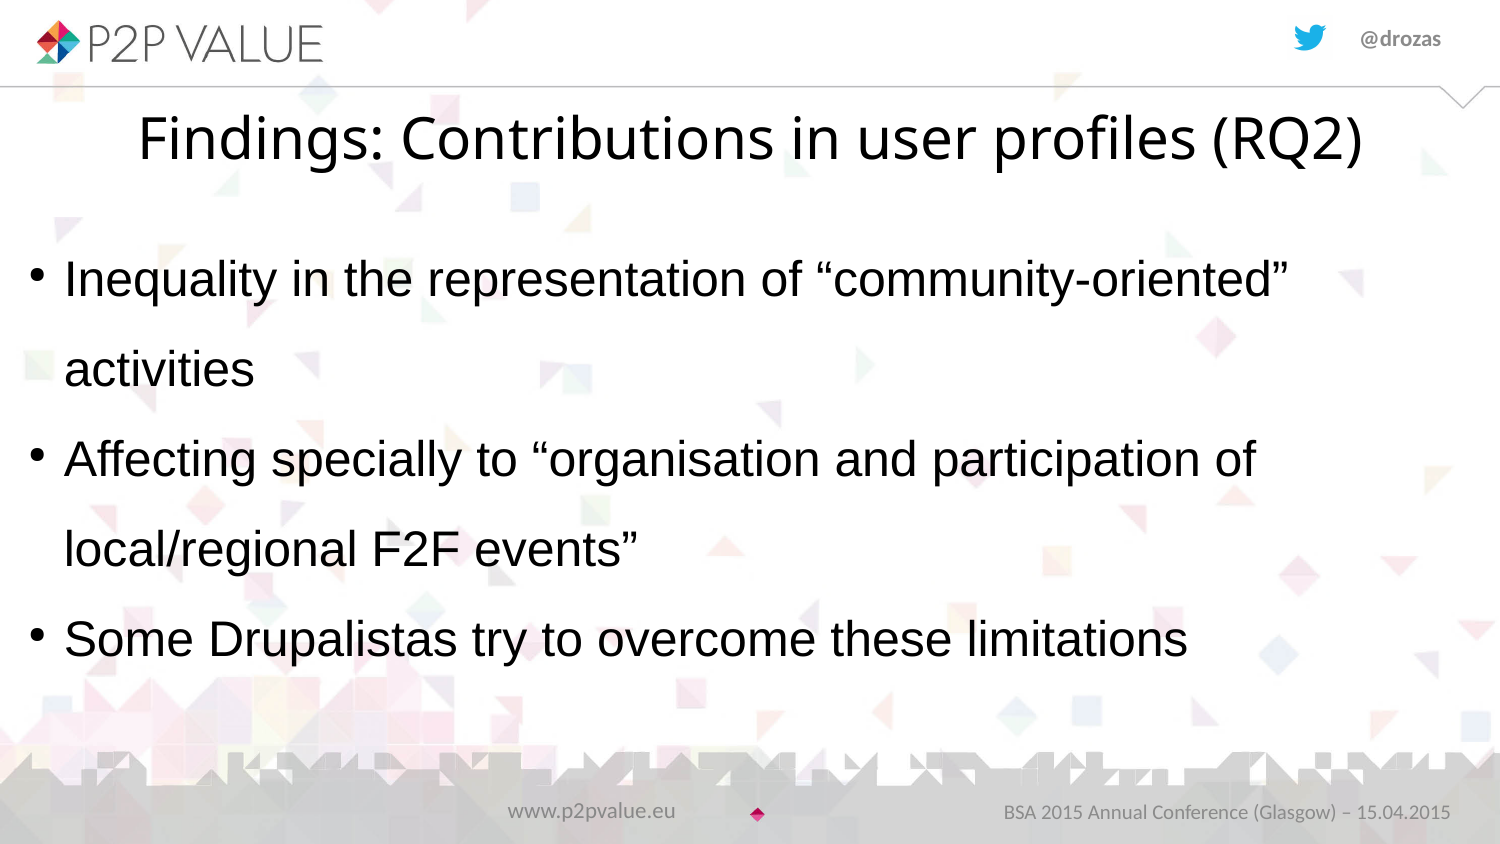

@drozas
Findings: Contributions in user profiles (RQ2)
# Inequality in the representation of “community-oriented” activities
Affecting specially to “organisation and participation of local/regional F2F events”
Some Drupalistas try to overcome these limitations
BSA 2015 Annual Conference (Glasgow) – 15.04.2015
www.p2pvalue.eu